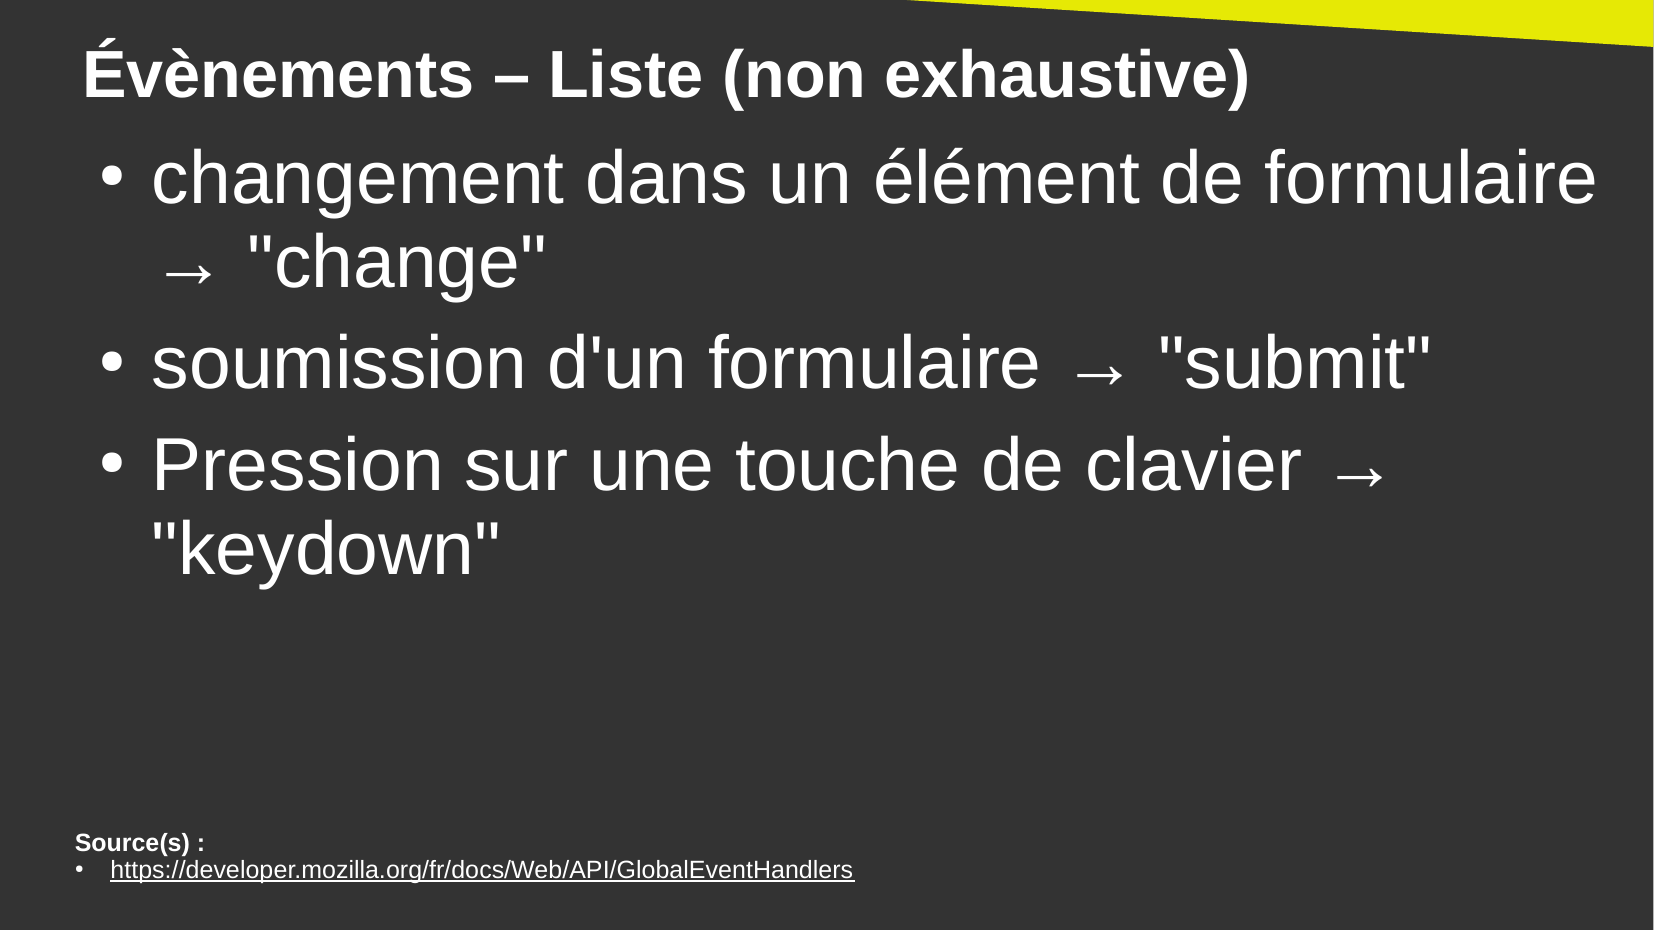

# Évènements – Liste (non exhaustive)
changement dans un élément de formulaire → "change"
soumission d'un formulaire → "submit"
Pression sur une touche de clavier → "keydown"
Source(s) :
https://developer.mozilla.org/fr/docs/Web/API/GlobalEventHandlers